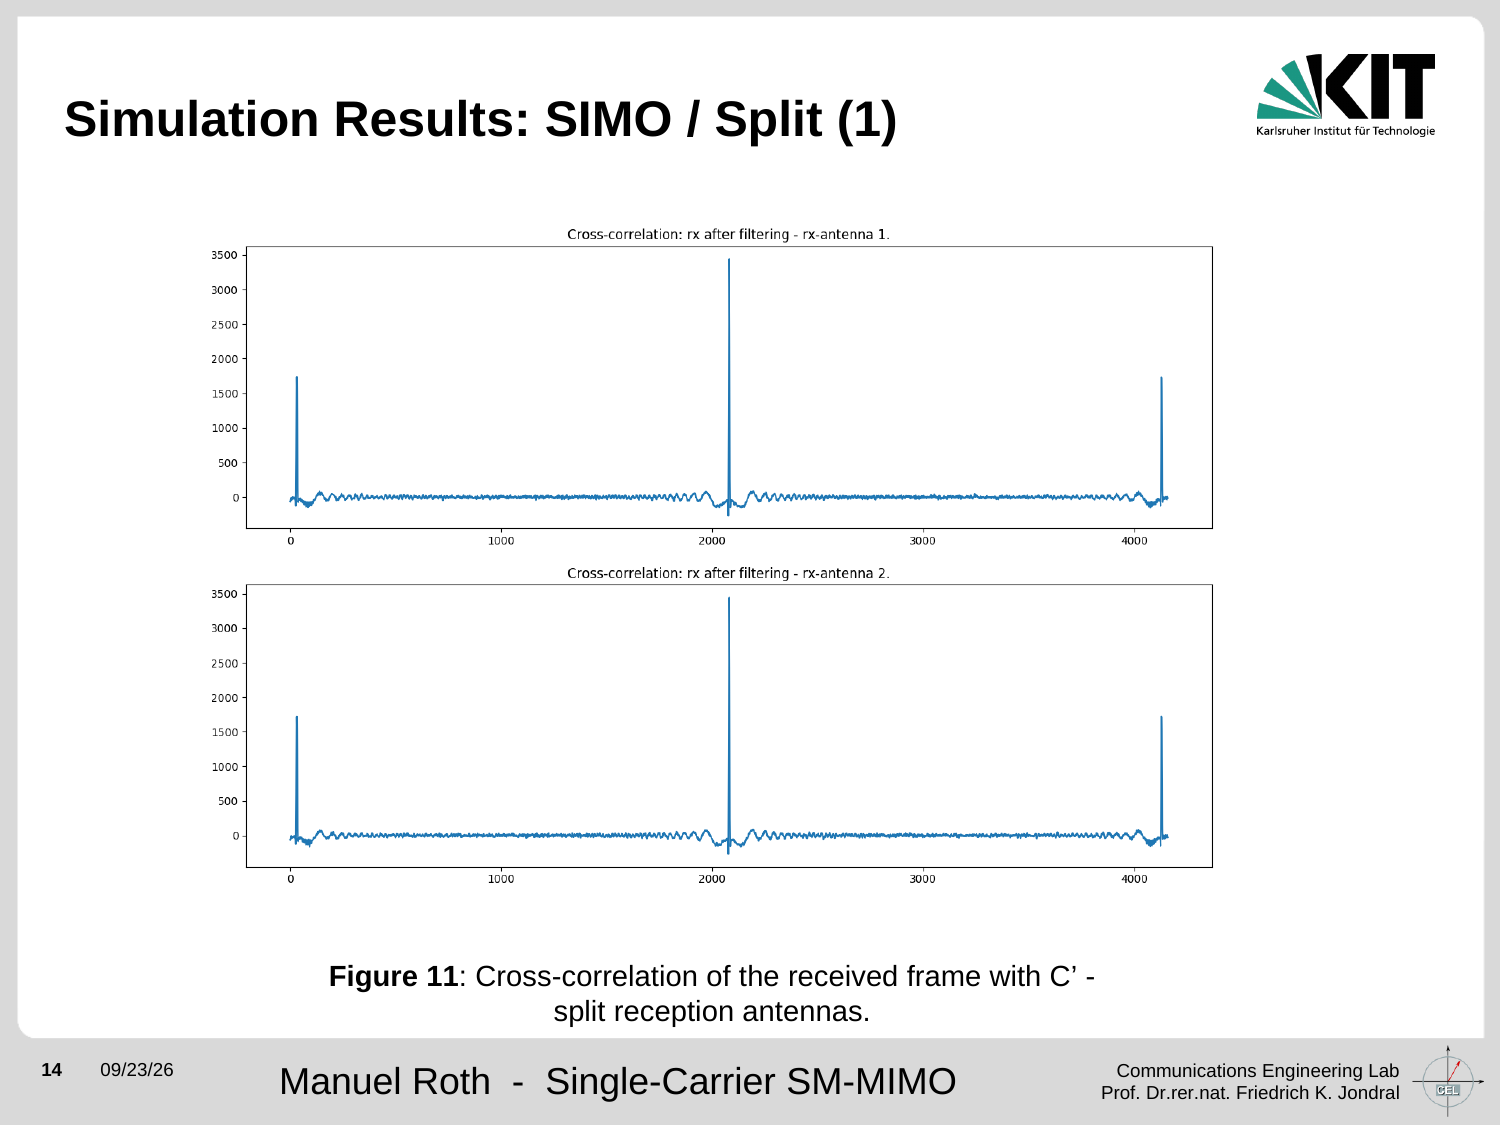

# Simulation Results: SIMO / Split (1)
Figure 11: Cross-correlation of the received frame with C’ - split reception antennas.
Manuel Roth - Single-Carrier SM-MIMO